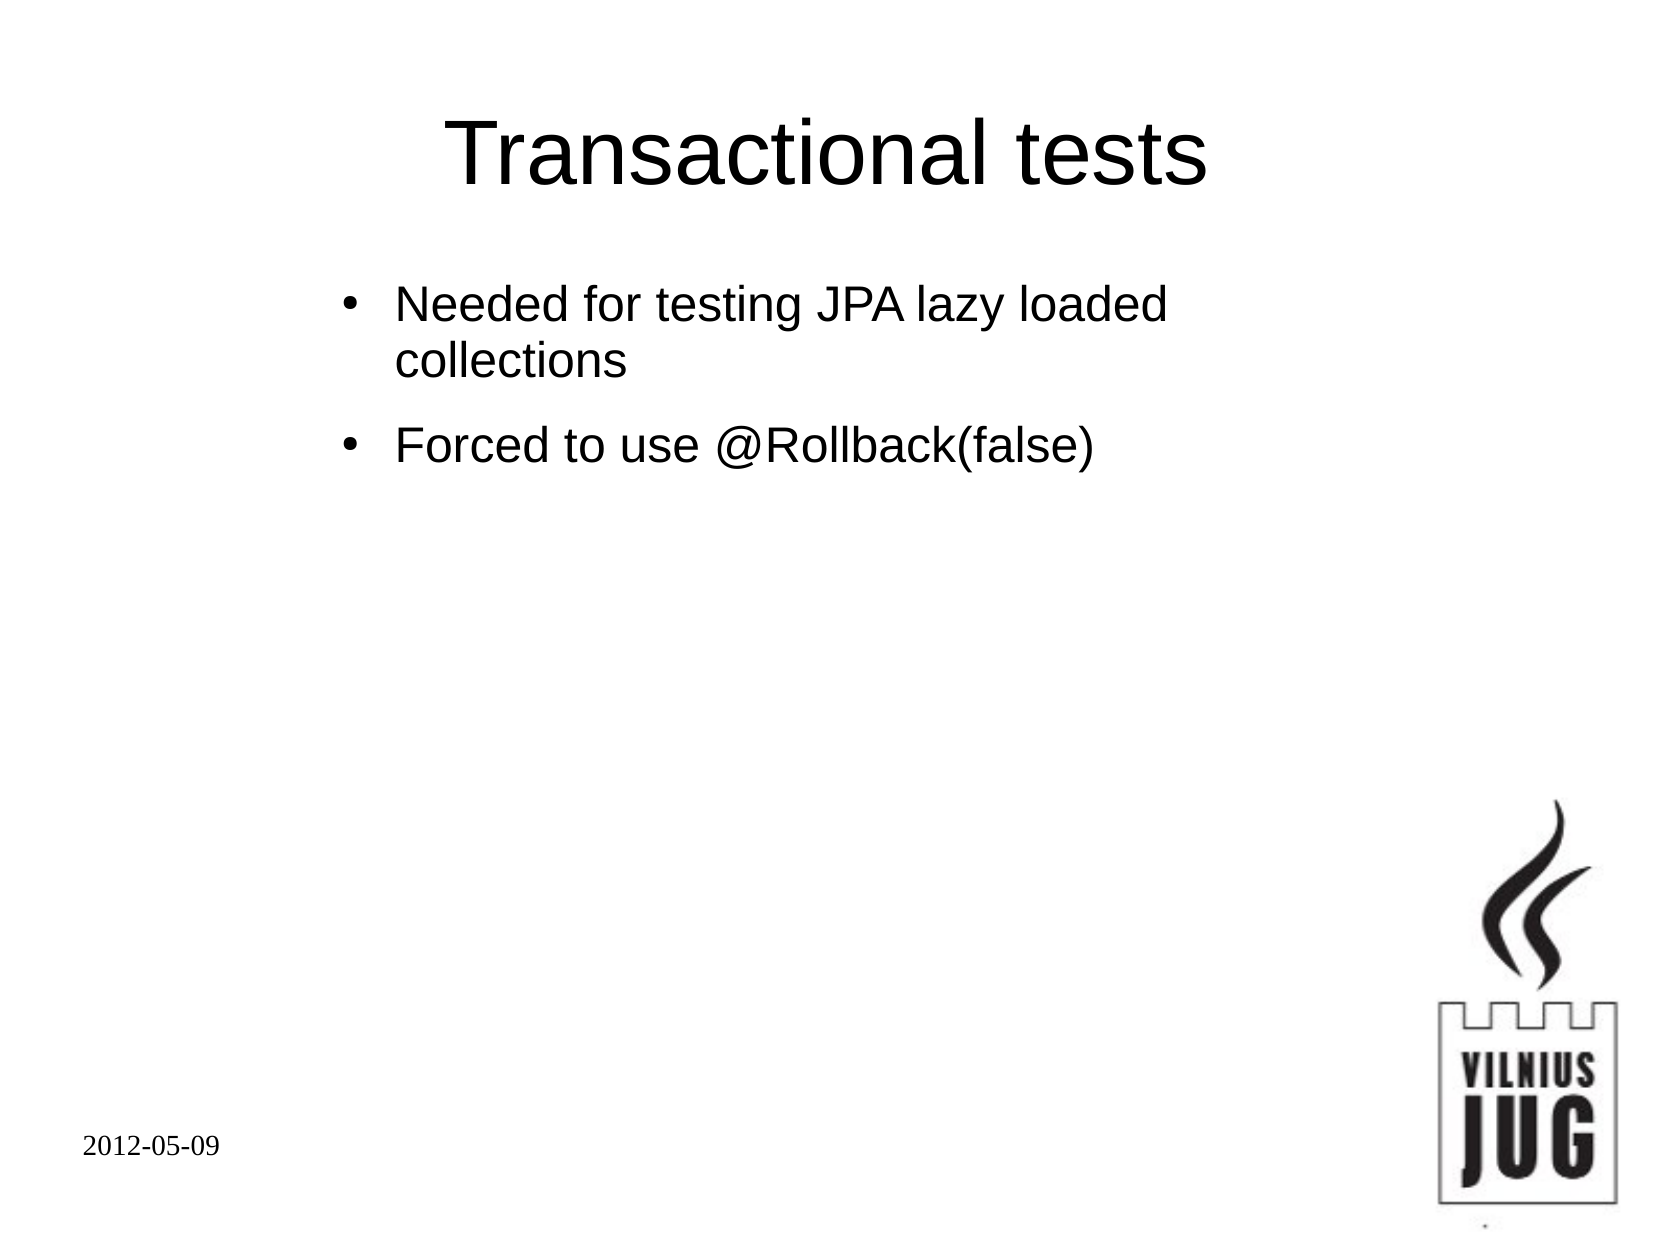

Transactional tests
# Needed for testing JPA lazy loaded collections
Forced to use @Rollback(false)
2012-05-09